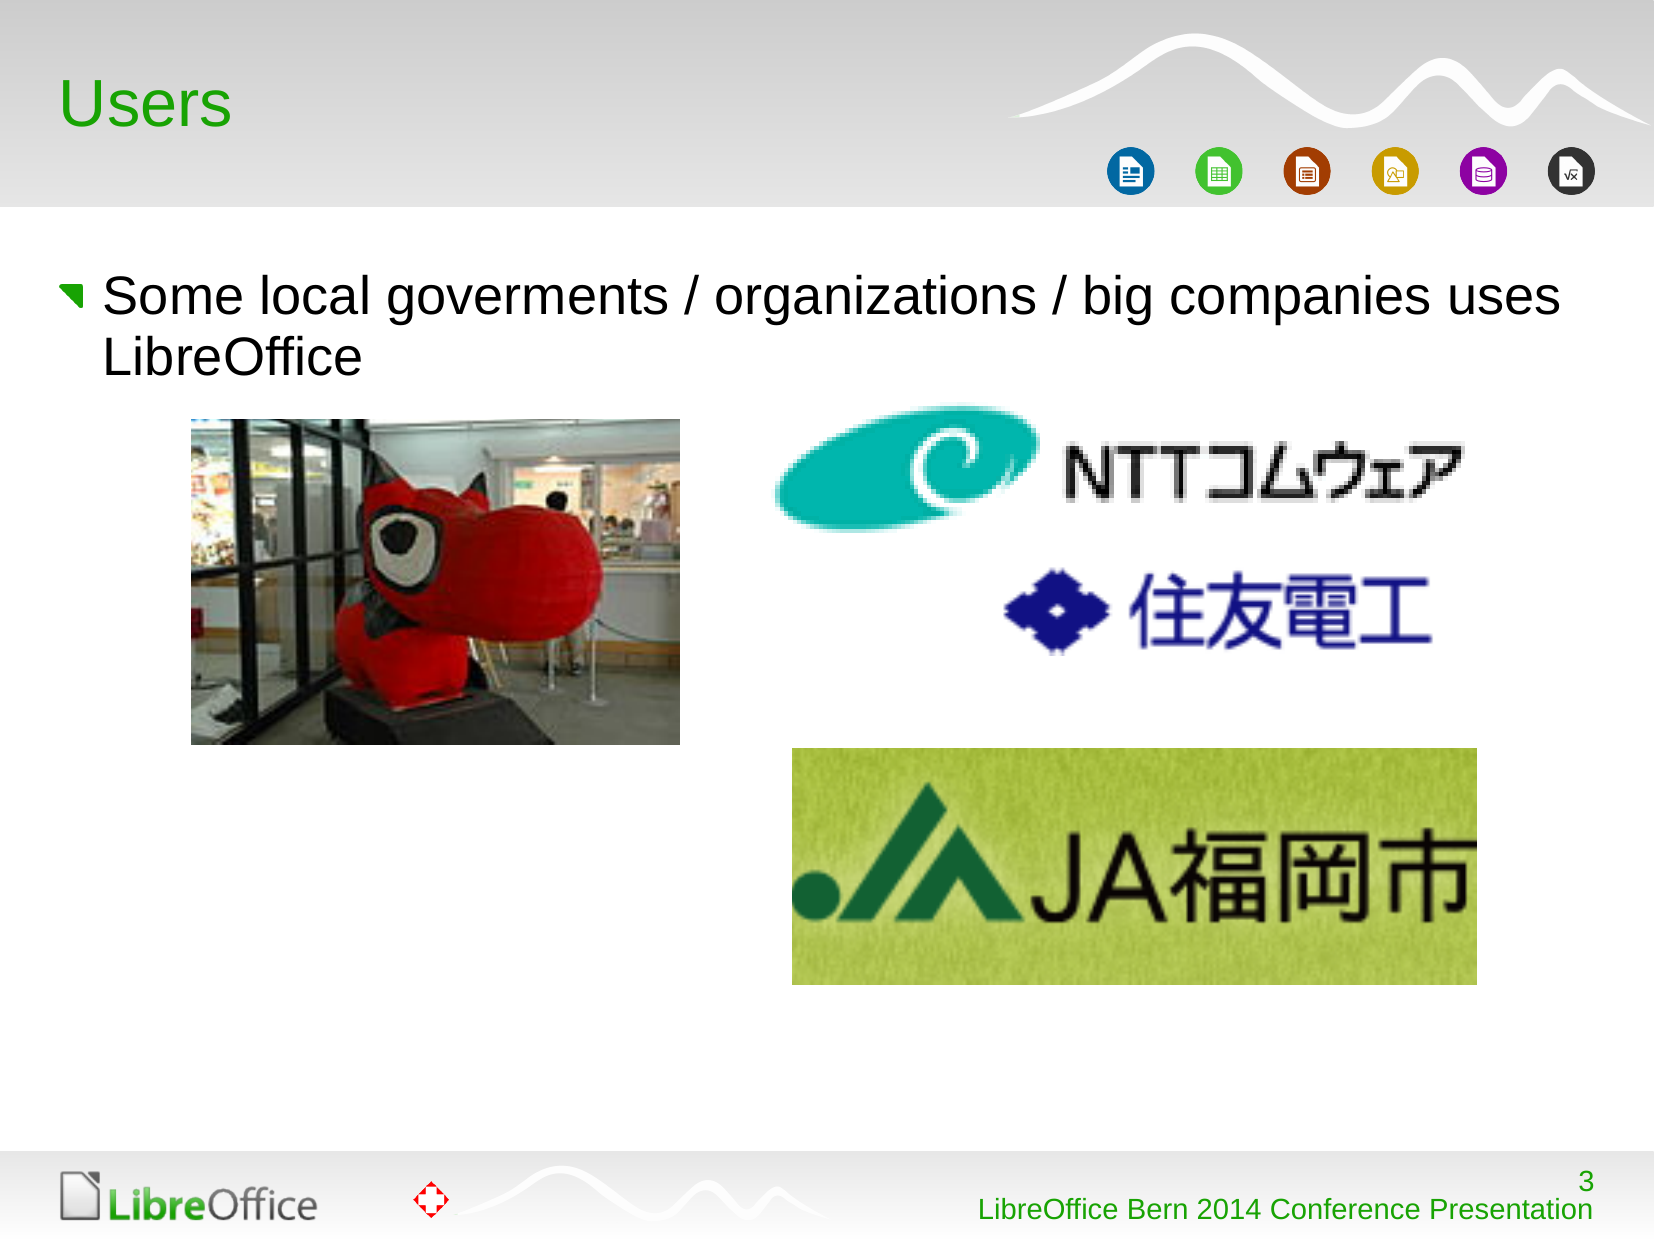

# Users
Some local goverments / organizations / big companies uses LibreOffice
3
LibreOffice Bern 2014 Conference Presentation